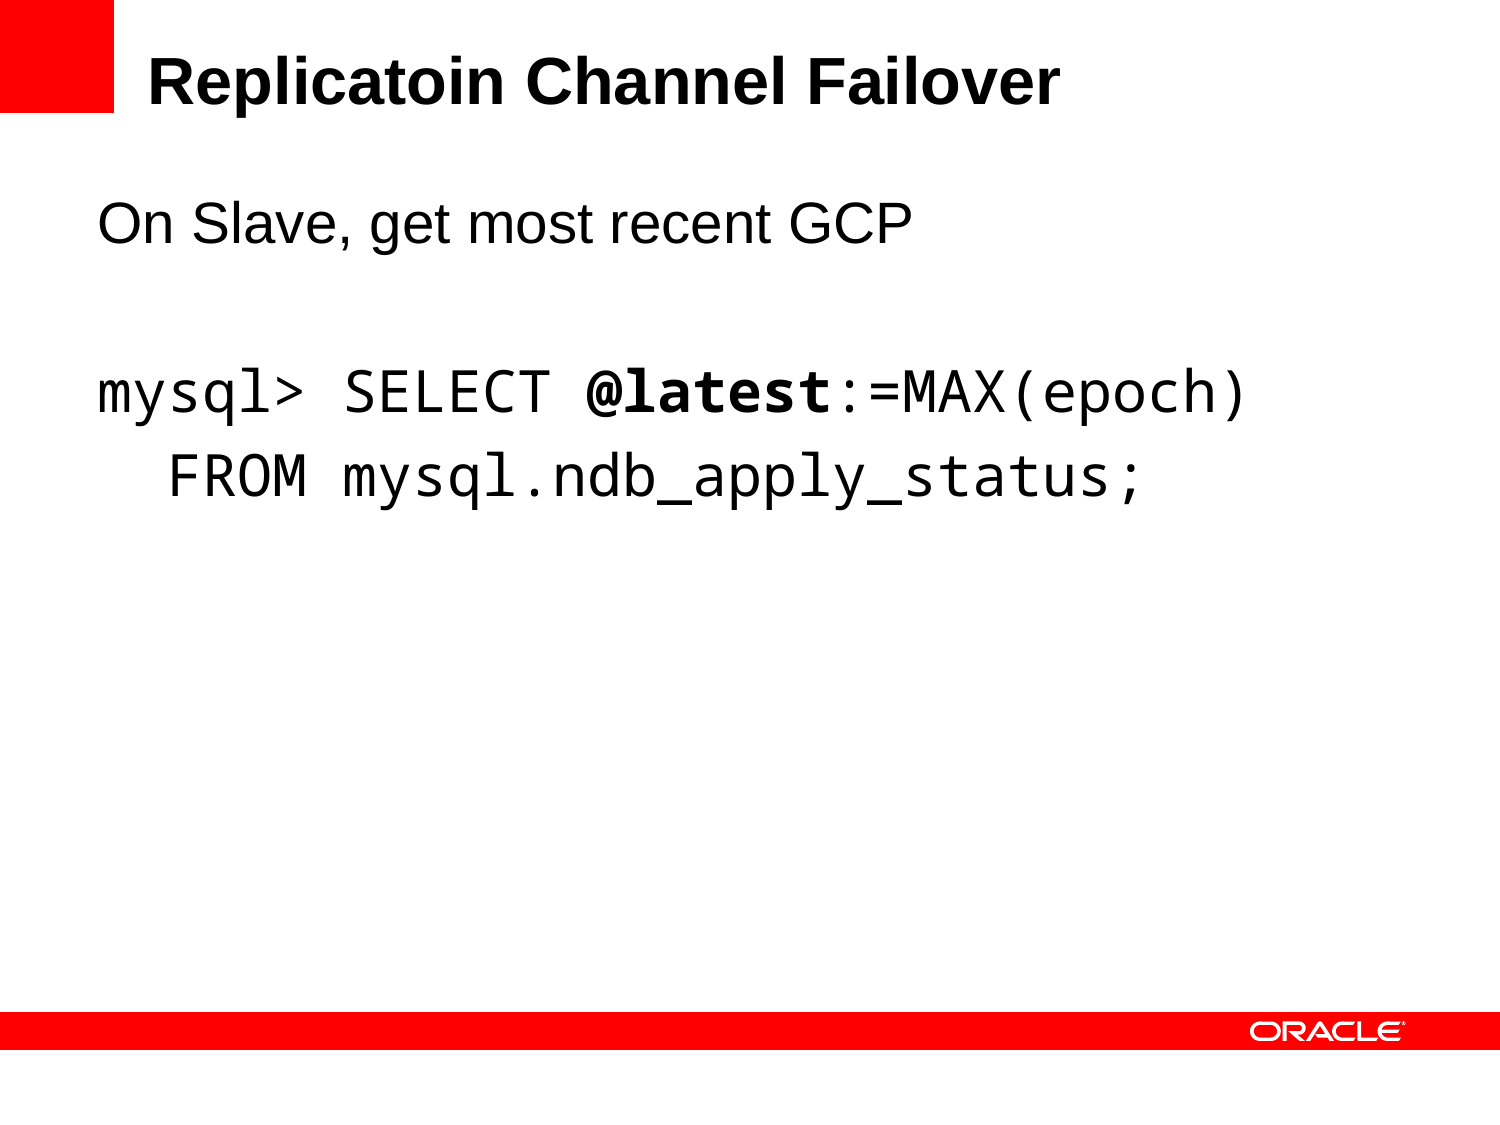

# Replicatoin Channel Failover
On Slave, get most recent GCP
mysql> SELECT @latest:=MAX(epoch)
 FROM mysql.ndb_apply_status;